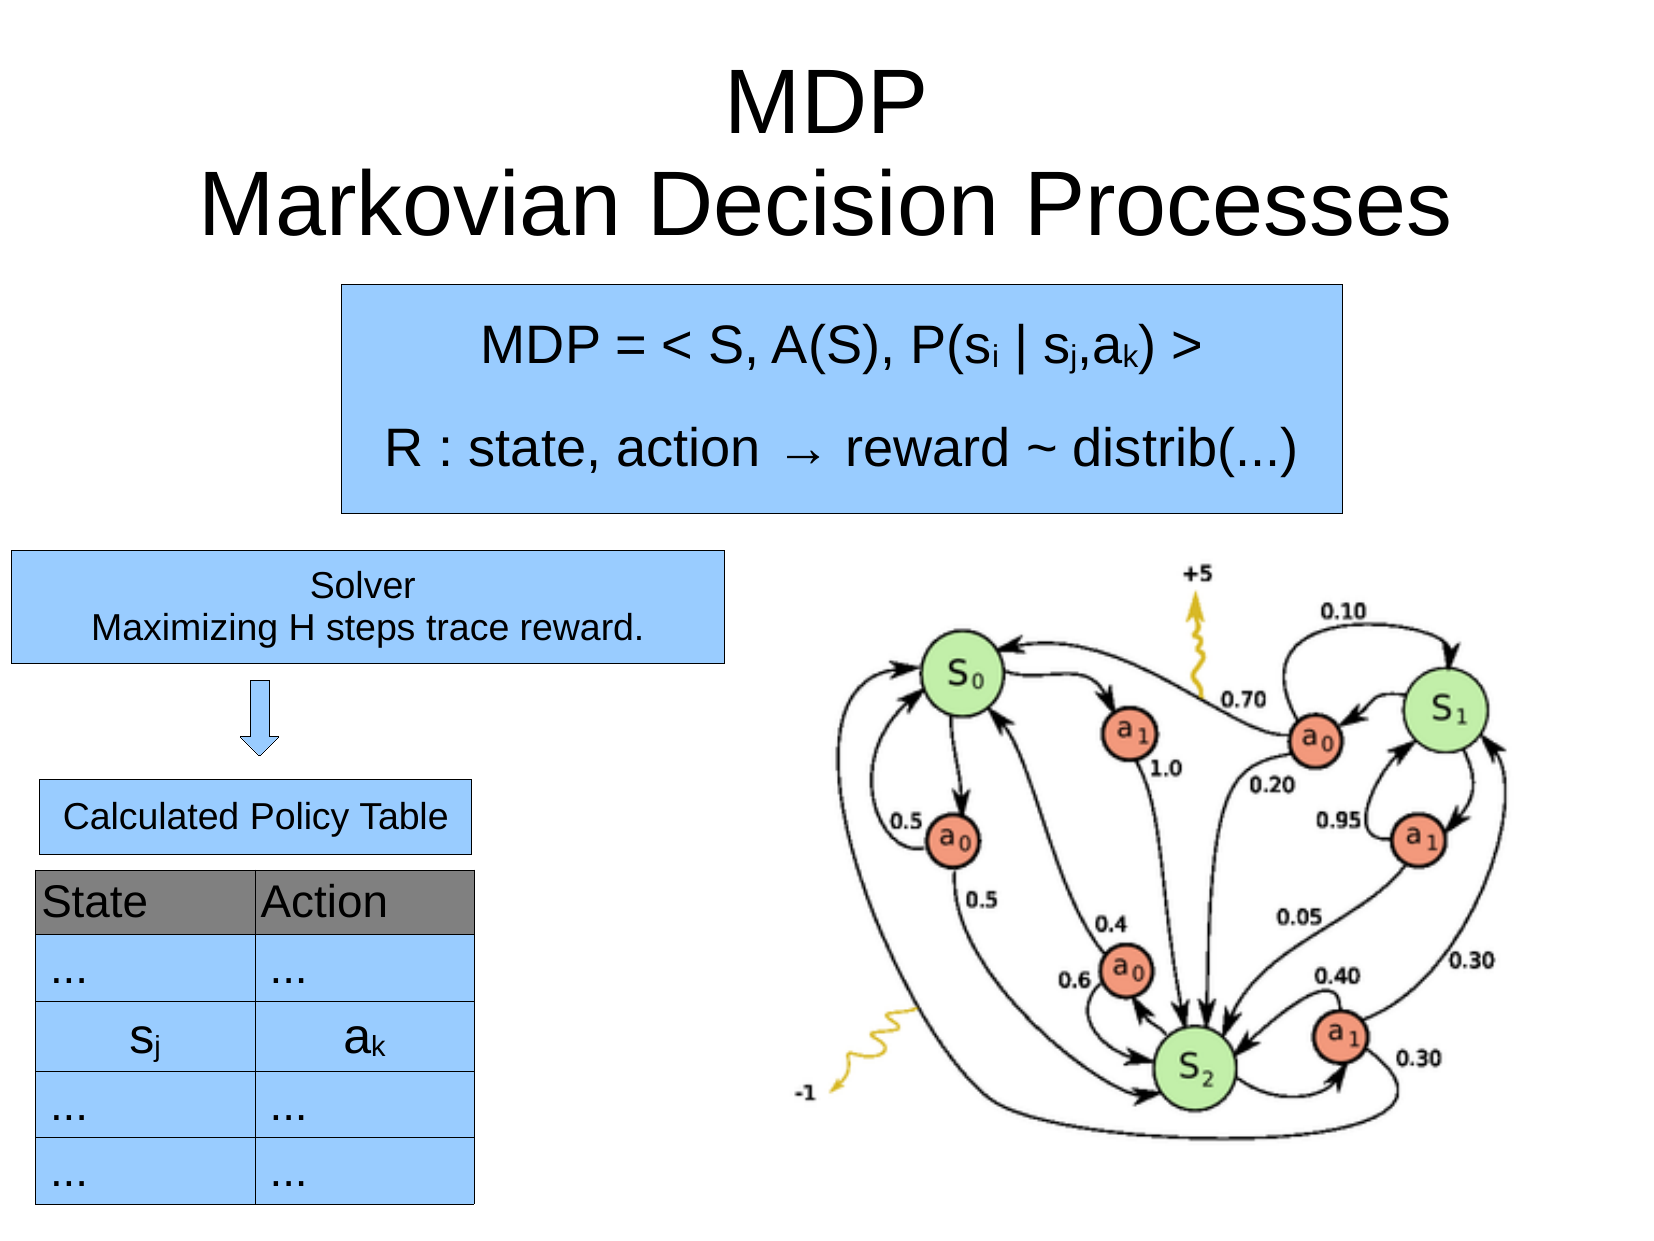

# MDP Markovian Decision Processes
MDP = < S, A(S), P(si | sj,ak) >
R : state, action → reward ~ distrib(...)
Solver
Maximizing H steps trace reward.
Calculated Policy Table
| State | Action |
| --- | --- |
| ... | ... |
| sj | ak |
| ... | ... |
| ... | ... |